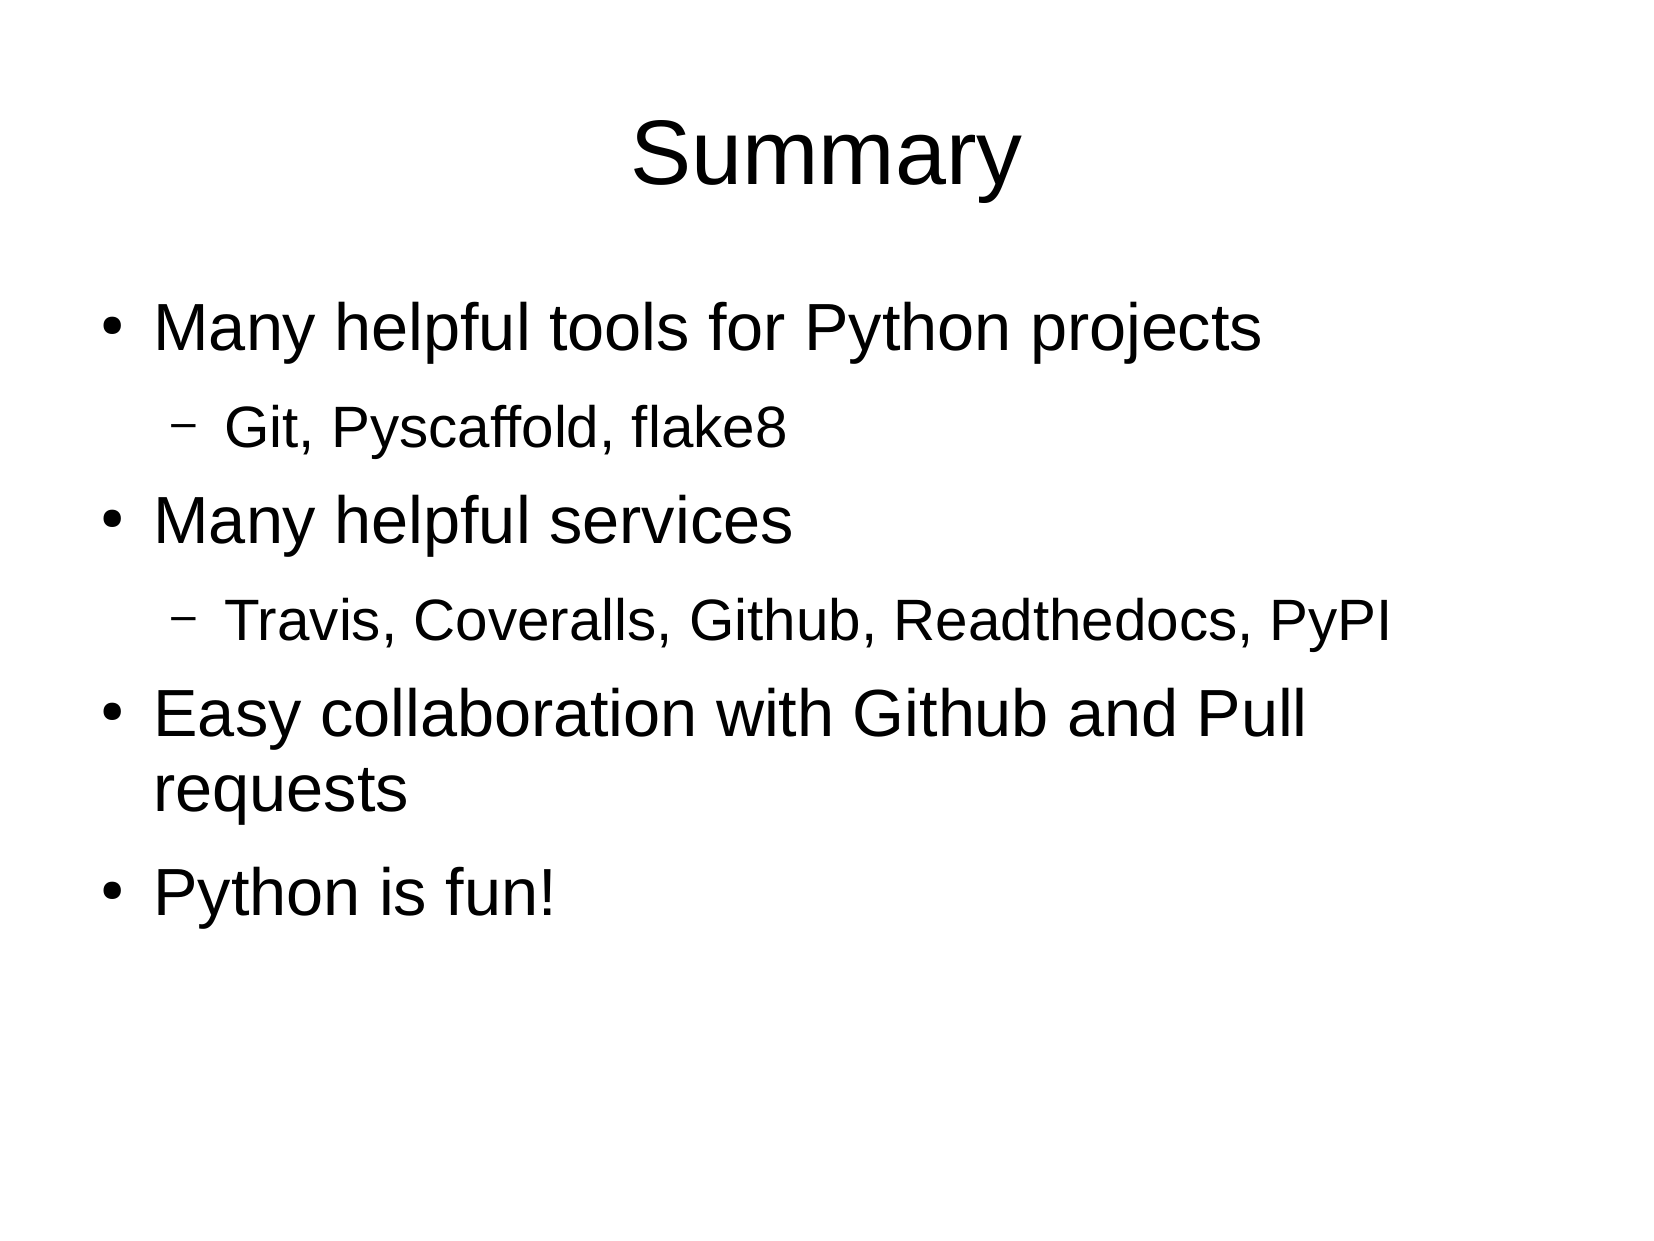

# Summary
Many helpful tools for Python projects
Git, Pyscaffold, flake8
Many helpful services
Travis, Coveralls, Github, Readthedocs, PyPI
Easy collaboration with Github and Pull requests
Python is fun!